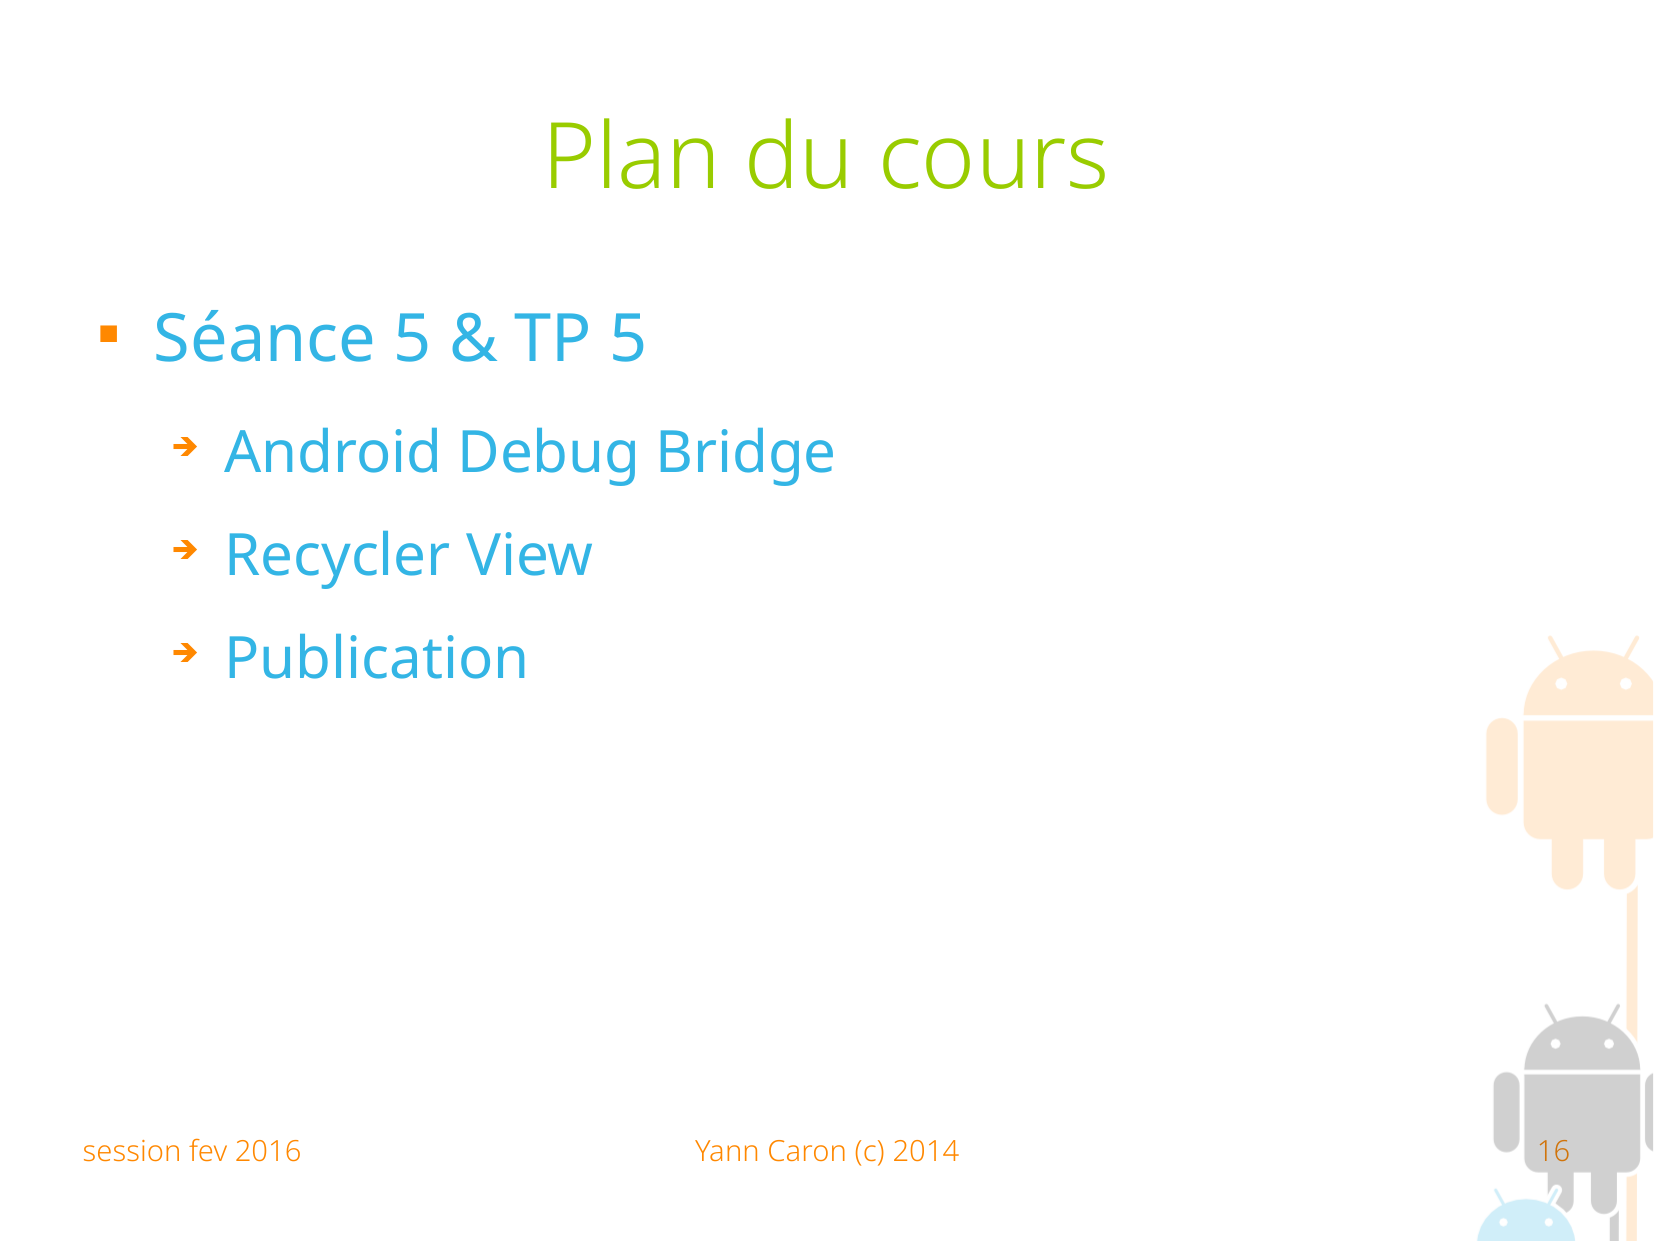

# Plan du cours
Séance 5 & TP 5
Android Debug Bridge
Recycler View
Publication
session fev 2016
Yann Caron (c) 2014
16